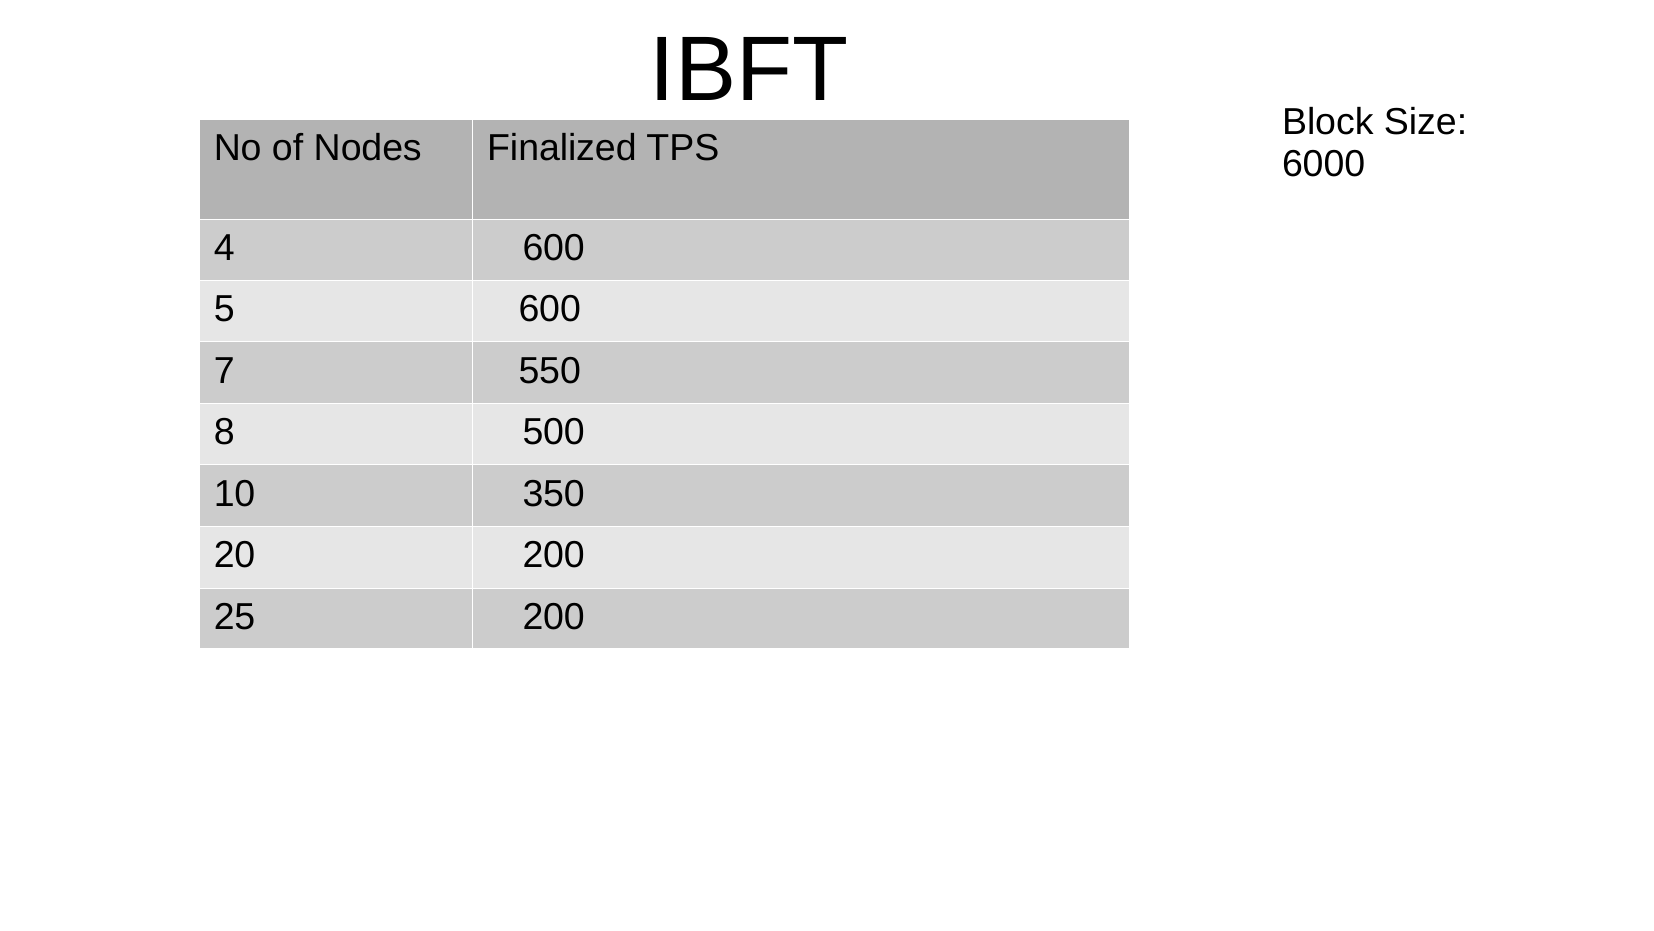

# IBFT
Block Size: 6000
| No of Nodes | Finalized TPS |
| --- | --- |
| 4 | 600 |
| 5 | 600 |
| 7 | 550 |
| 8 | 500 |
| 10 | 350 |
| 20 | 200 |
| 25 | 200 |